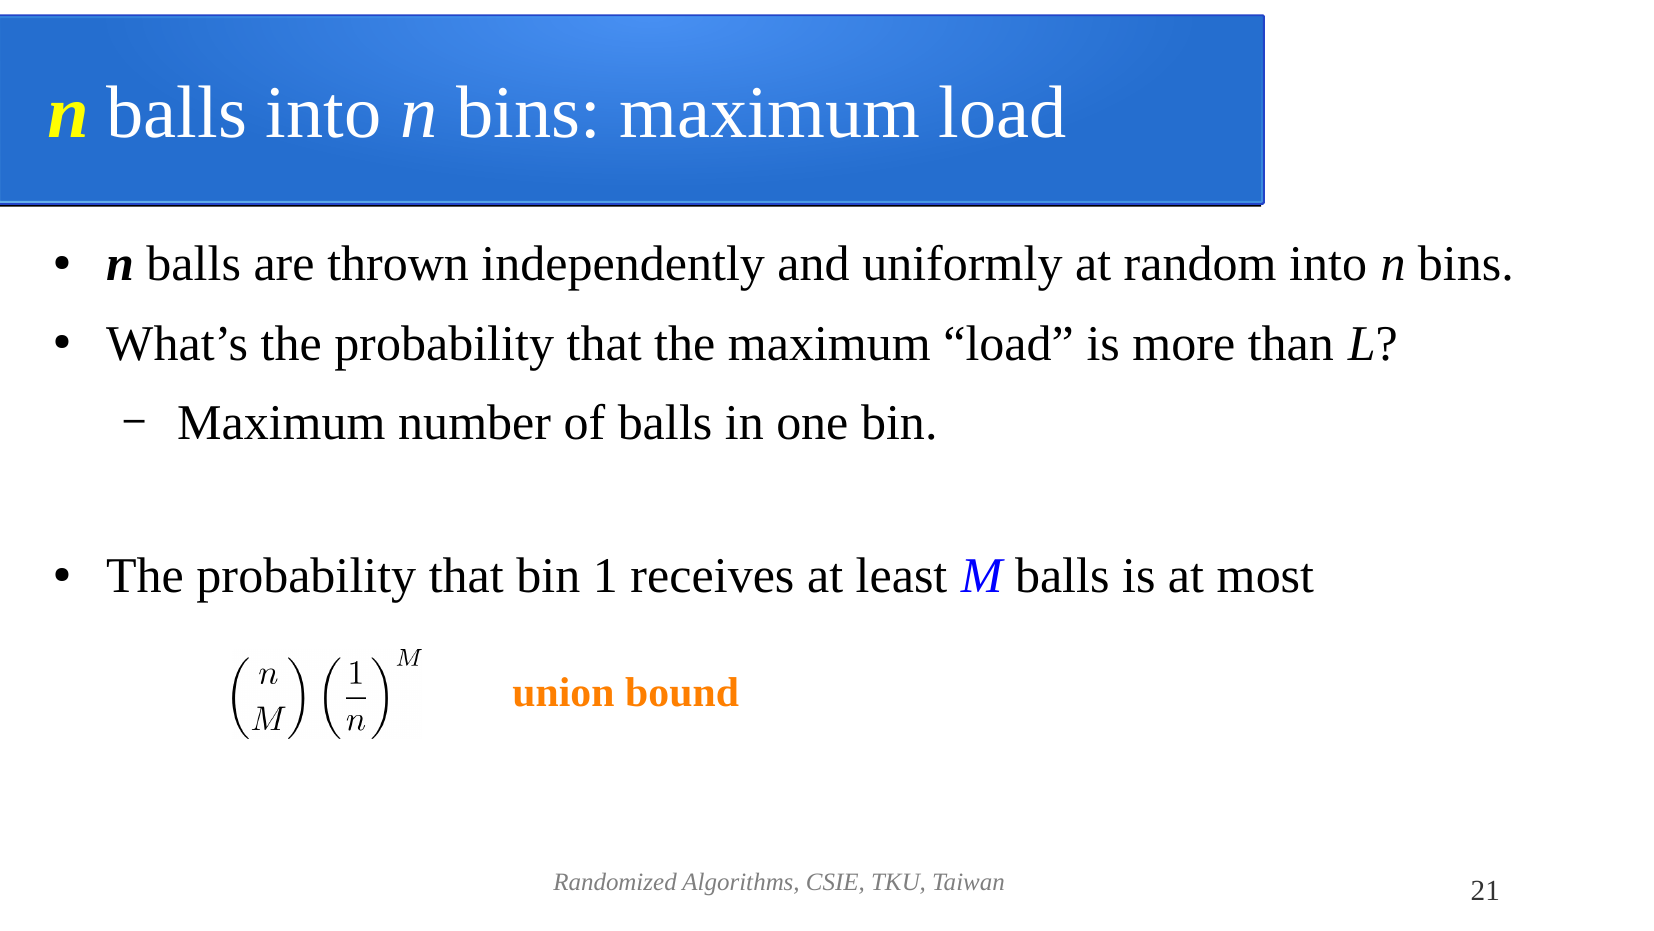

# n balls into n bins: maximum load
n balls are thrown independently and uniformly at random into n bins.
What’s the probability that the maximum “load” is more than L?
Maximum number of balls in one bin.
The probability that bin 1 receives at least M balls is at most
union bound
Randomized Algorithms, CSIE, TKU, Taiwan
21